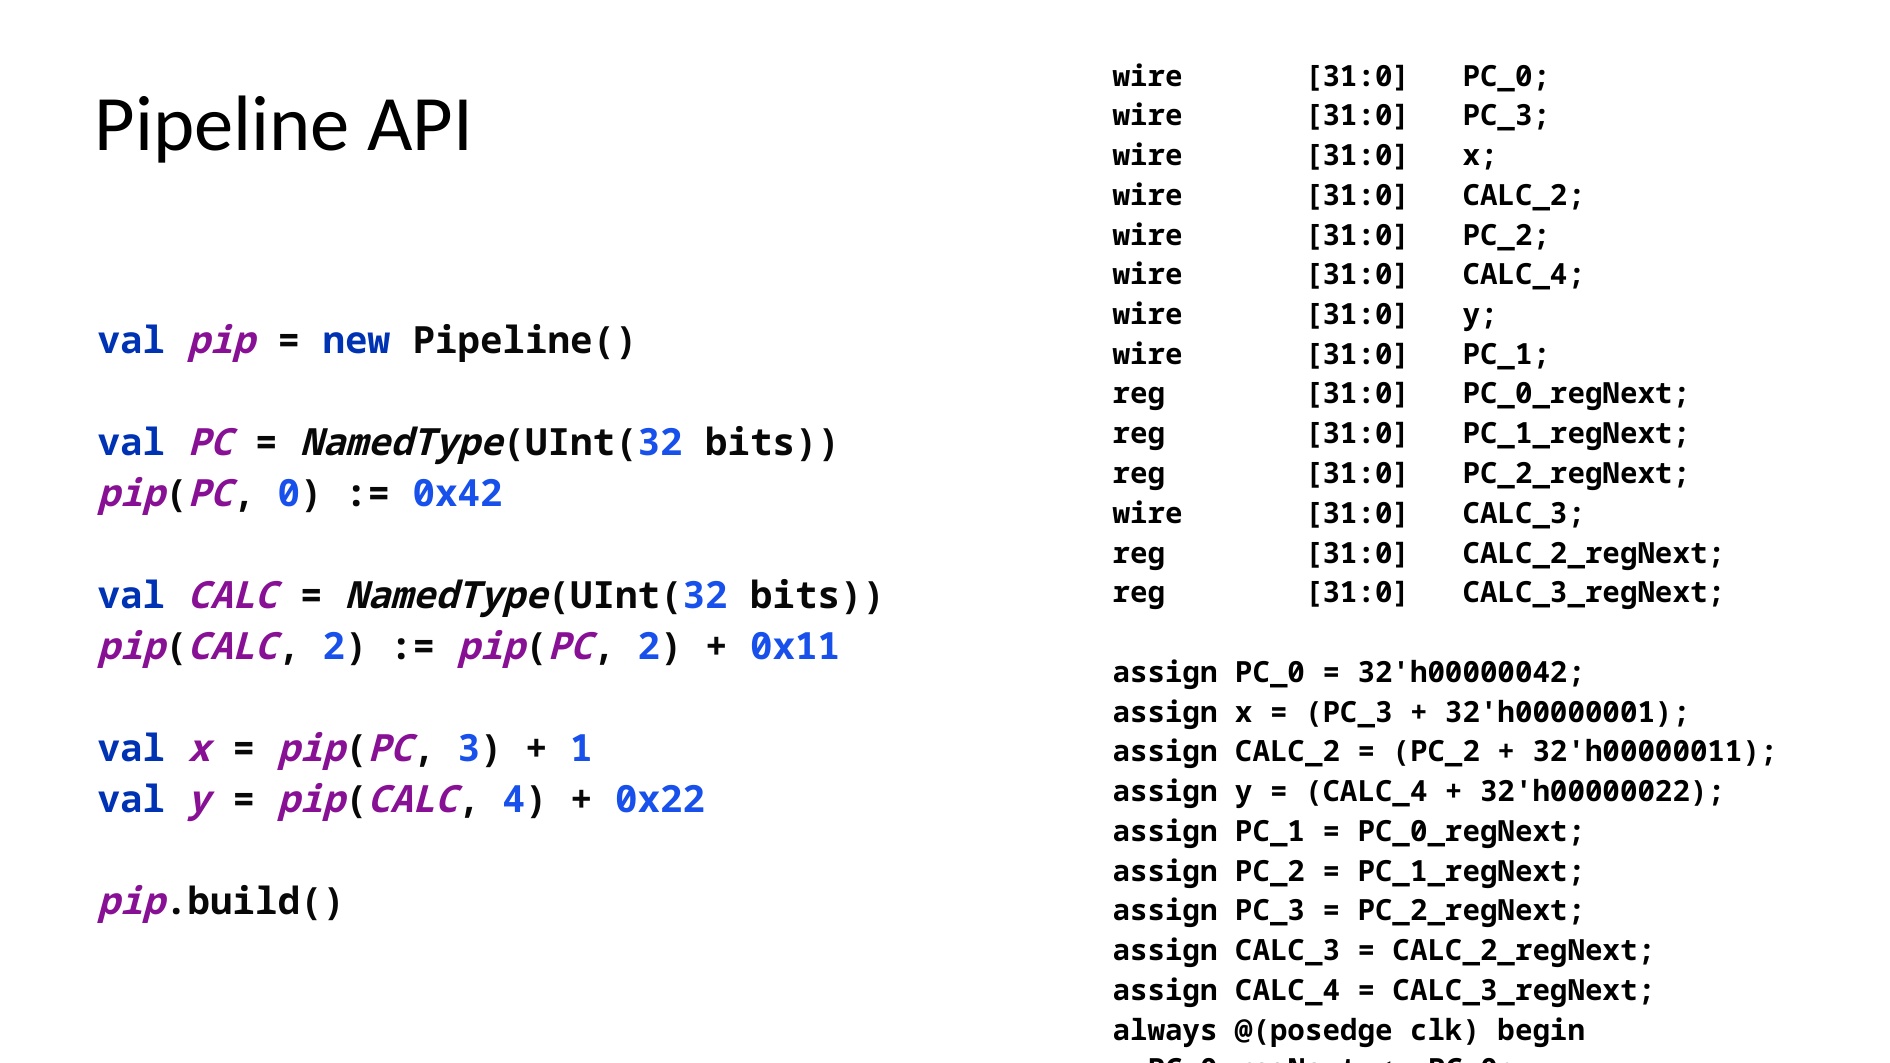

# Pipeline API
 wire [31:0] PC_0;
 wire [31:0] PC_3;
 wire [31:0] x;
 wire [31:0] CALC_2;
 wire [31:0] PC_2;
 wire [31:0] CALC_4;
 wire [31:0] y;
 wire [31:0] PC_1;
 reg [31:0] PC_0_regNext;
 reg [31:0] PC_1_regNext;
 reg [31:0] PC_2_regNext;
 wire [31:0] CALC_3;
 reg [31:0] CALC_2_regNext;
 reg [31:0] CALC_3_regNext;
 assign PC_0 = 32'h00000042;
 assign x = (PC_3 + 32'h00000001);
 assign CALC_2 = (PC_2 + 32'h00000011);
 assign y = (CALC_4 + 32'h00000022);
 assign PC_1 = PC_0_regNext;
 assign PC_2 = PC_1_regNext;
 assign PC_3 = PC_2_regNext;
 assign CALC_3 = CALC_2_regNext;
 assign CALC_4 = CALC_3_regNext;
 always @(posedge clk) begin
 PC_0_regNext <= PC_0;
 PC_1_regNext <= PC_1;
 PC_2_regNext <= PC_2;
 CALC_2_regNext <= CALC_2;
 CALC_3_regNext <= CALC_3;
 end
val pip = new Pipeline()
val PC = NamedType(UInt(32 bits))
pip(PC, 0) := 0x42
val CALC = NamedType(UInt(32 bits))
pip(CALC, 2) := pip(PC, 2) + 0x11
val x = pip(PC, 3) + 1
val y = pip(CALC, 4) + 0x22
pip.build()